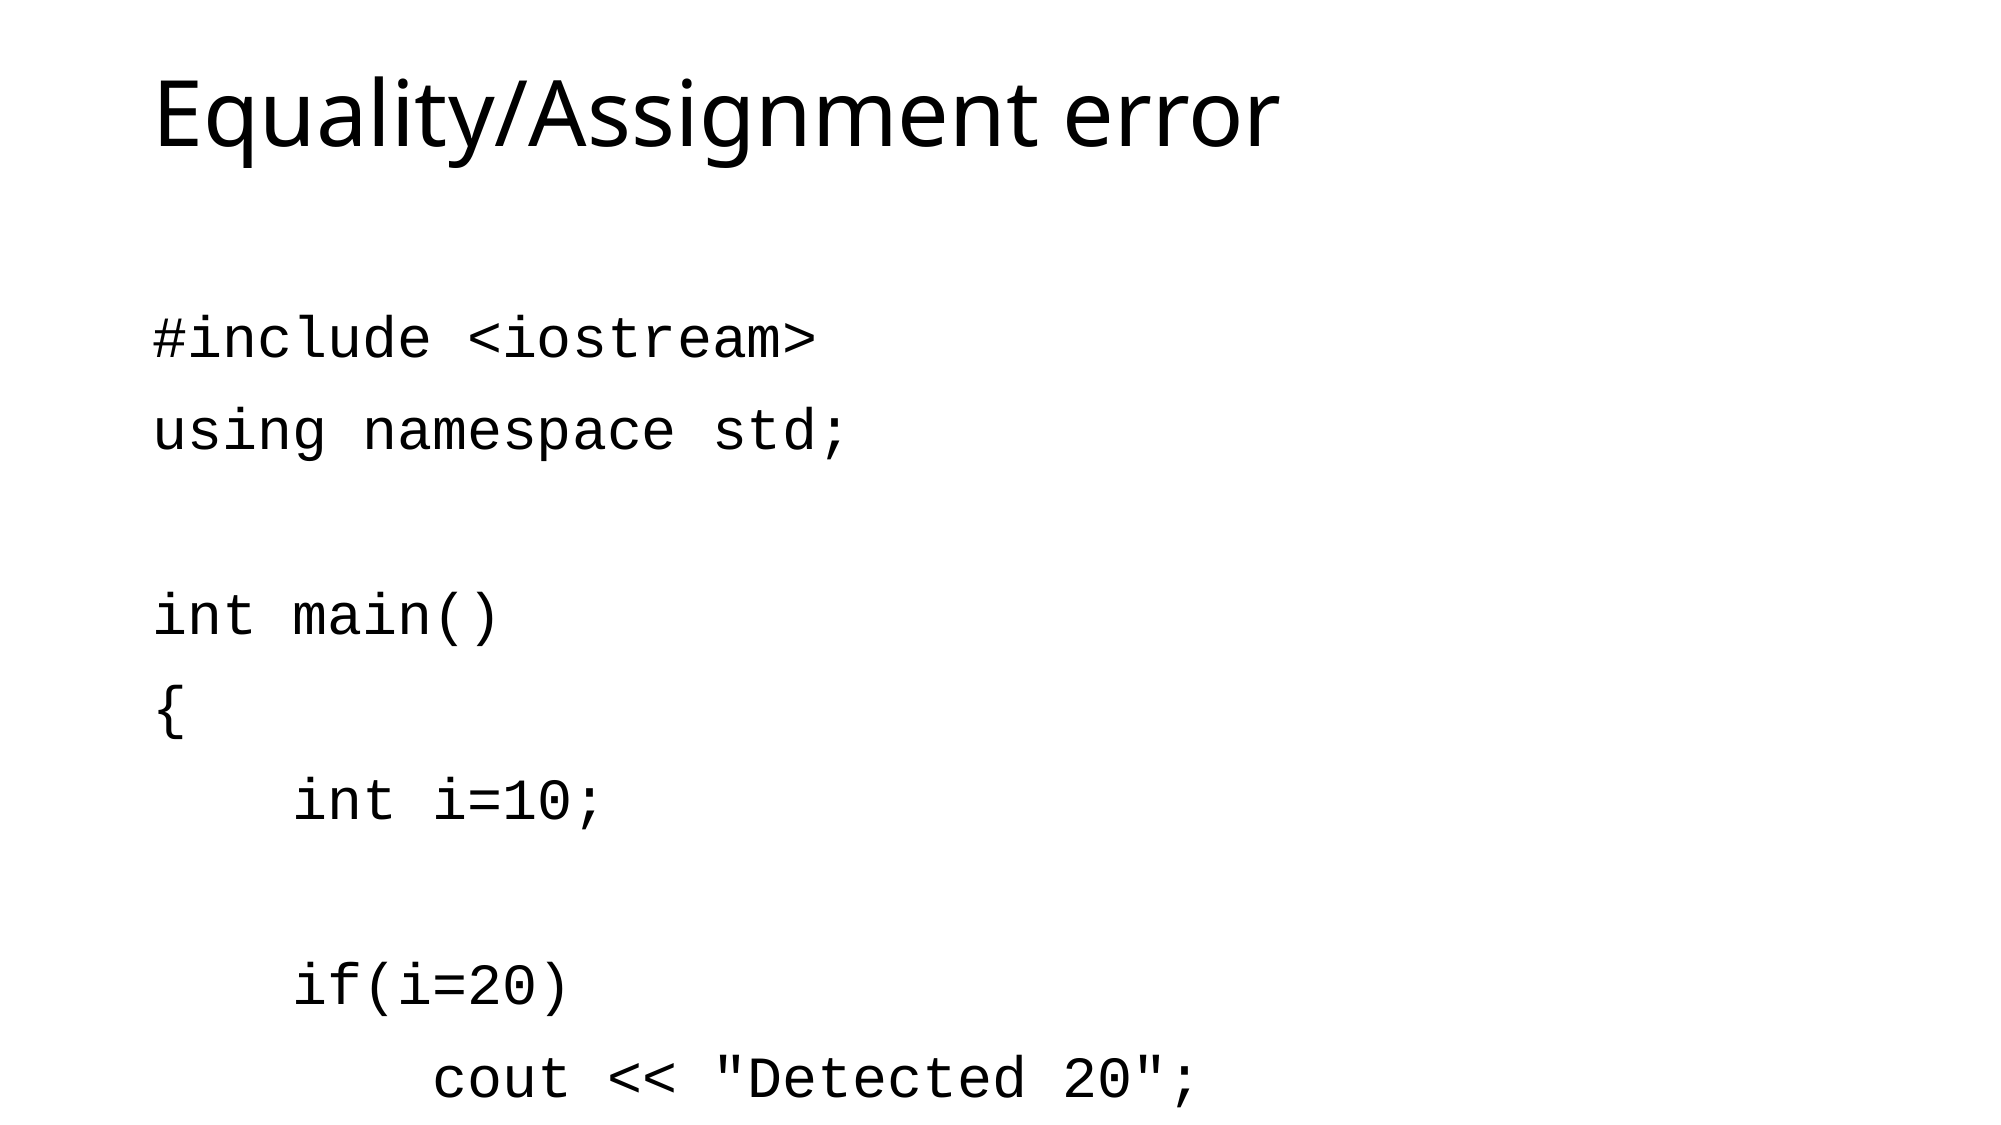

# Equality/Assignment error
#include <iostream>
using namespace std;
int main()
{
 int i=10;
 if(i=20)
 cout << "Detected 20";
 else
 cout << " Not 20 yet";
}